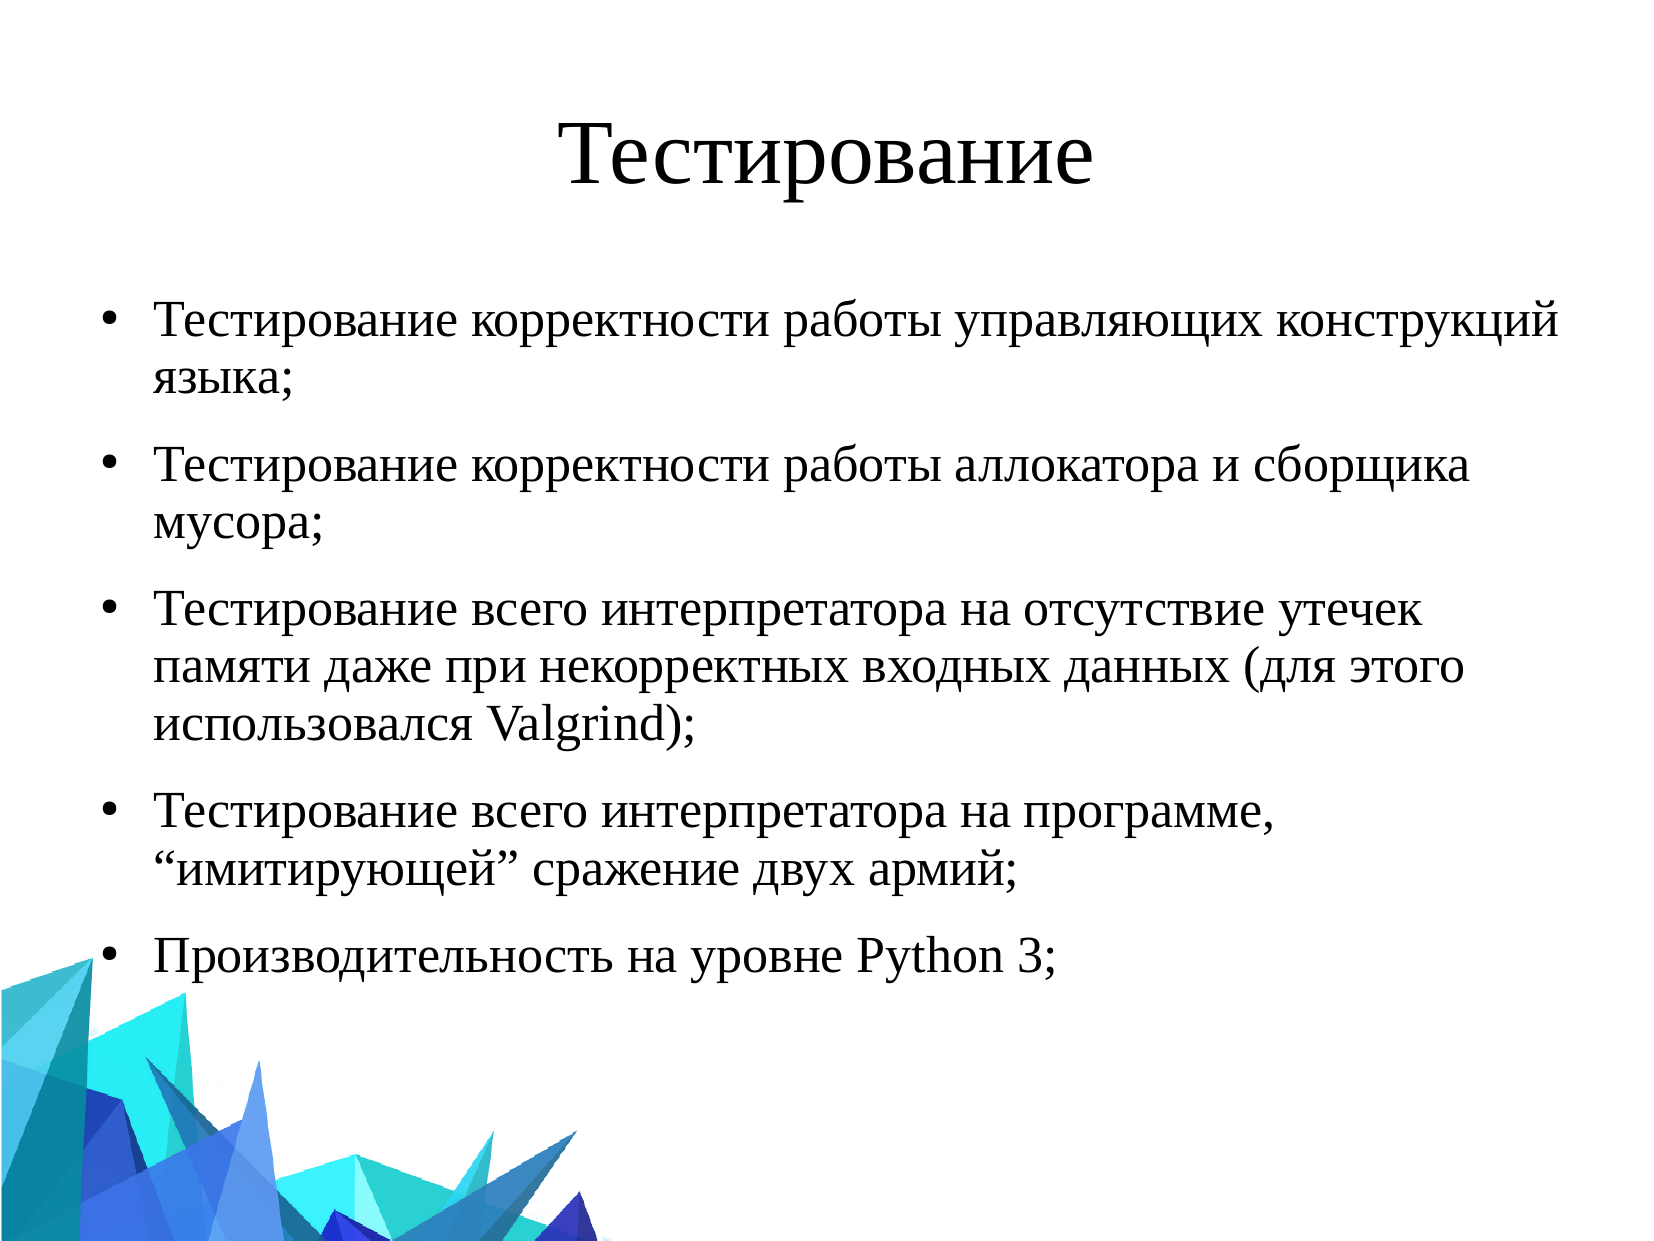

# Тестирование
Тестирование корректности работы управляющих конструкций языка;
Тестирование корректности работы аллокатора и сборщика мусора;
Тестирование всего интерпретатора на отсутствие утечек памяти даже при некорректных входных данных (для этого использовался Valgrind);
Тестирование всего интерпретатора на программе, “имитирующей” сражение двух армий;
Производительность на уровне Python 3;